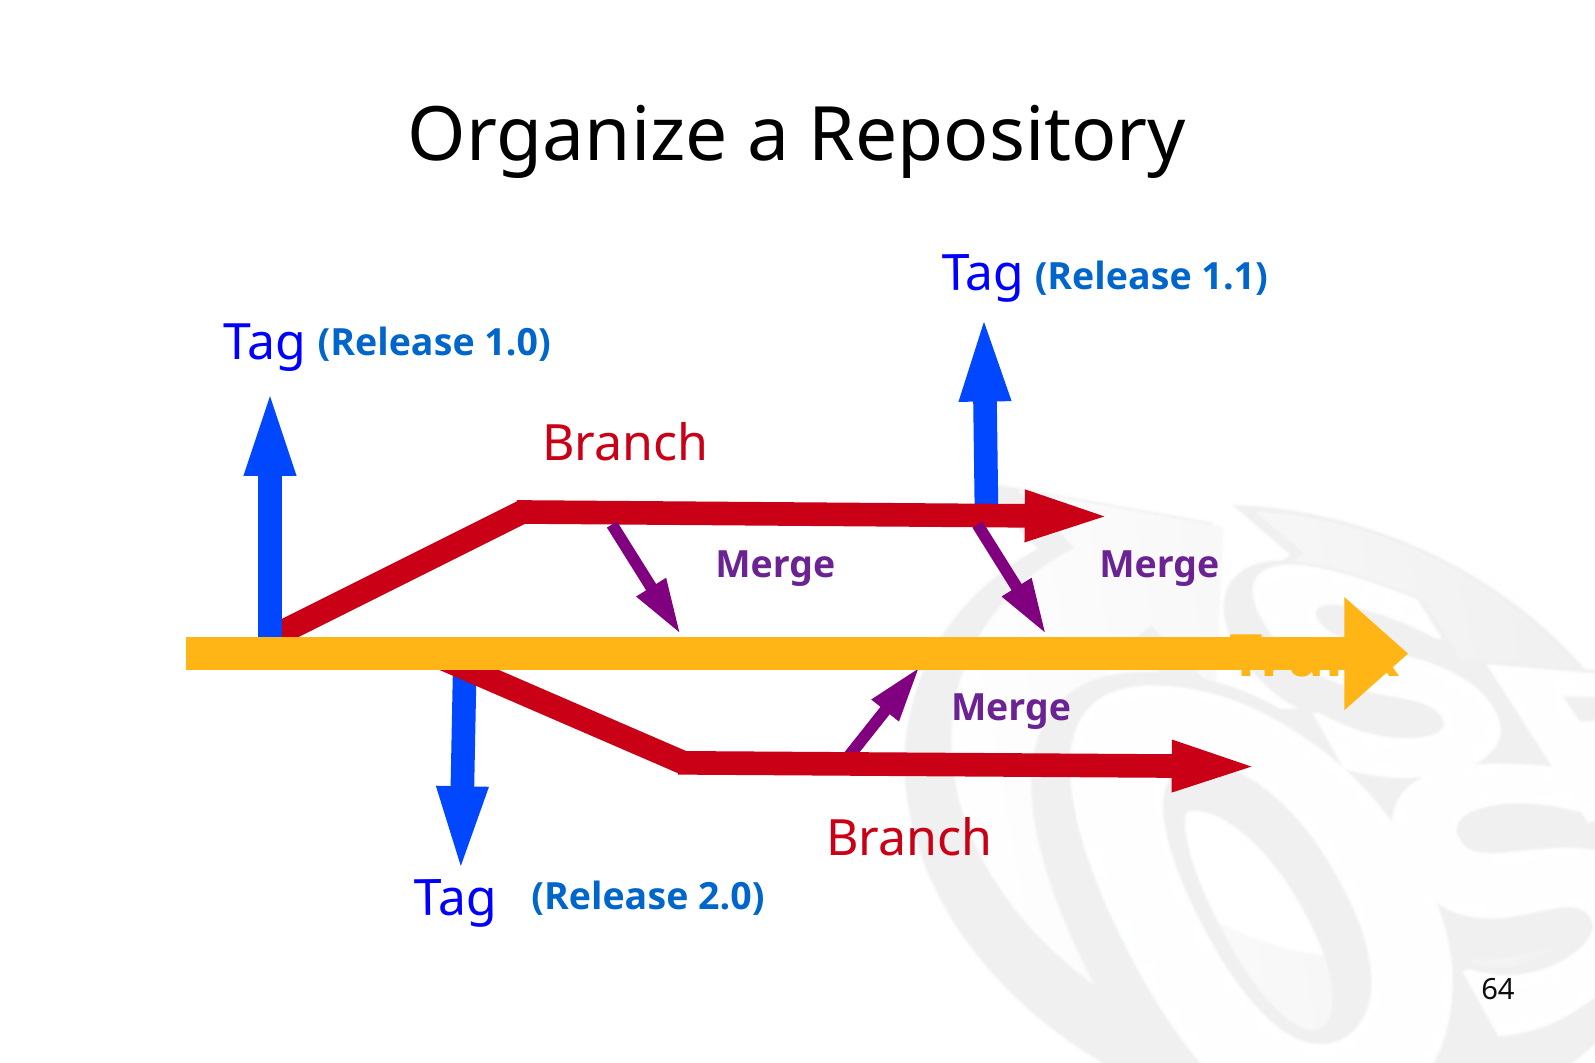

# Organize a Repository
Tag
(Release 1.1)
Tag
(Release 1.0)
Branch
Merge
Merge
 Trunk
Merge
Branch
Tag
(Release 2.0)
64